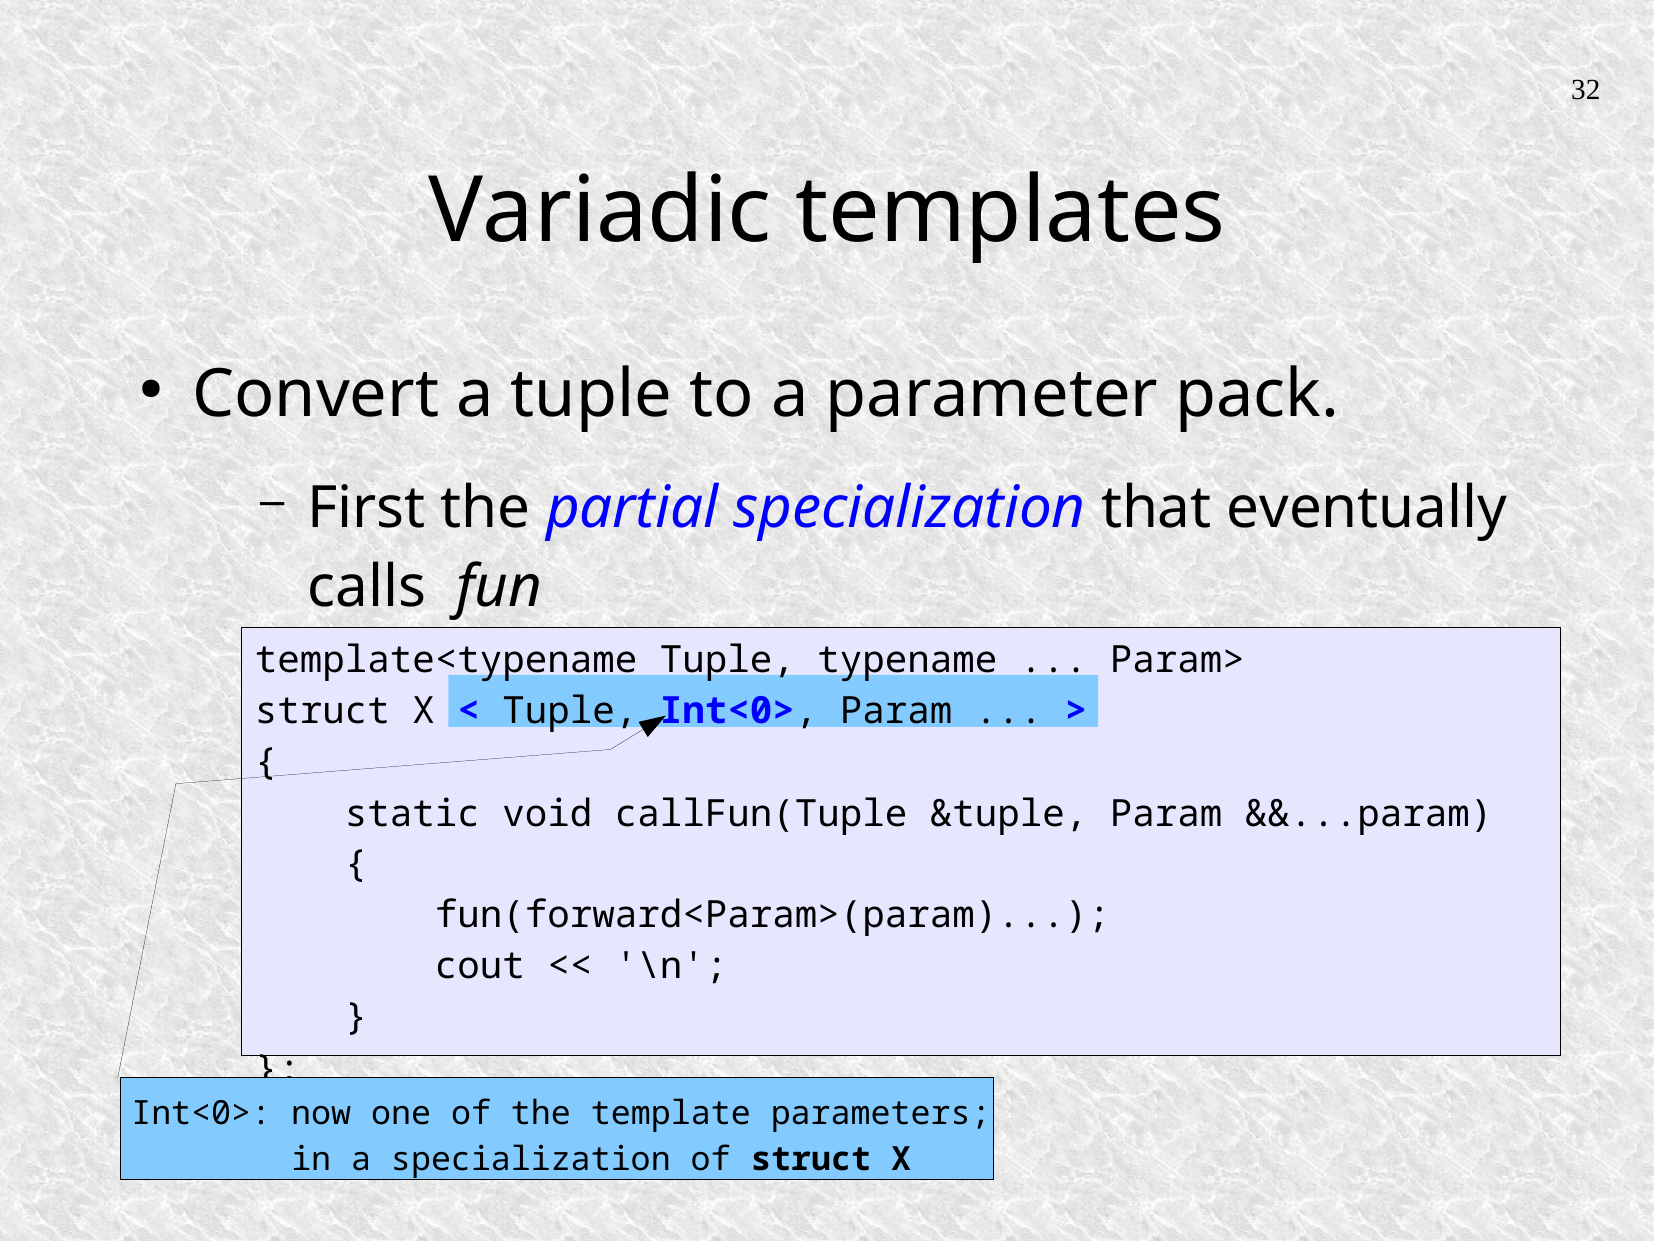

32
# Variadic templates
Convert a tuple to a parameter pack.
First the partial specialization that eventually calls fun
template<typename Tuple, typename ... Param>
struct X < Tuple, Int<0>, Param ... >
{
 static void callFun(Tuple &tuple, Param &&...param)
 {
 fun(forward<Param>(param)...);
 cout << '\n';
 }
};
Int<0>: now one of the template parameters;
 in a specialization of struct X